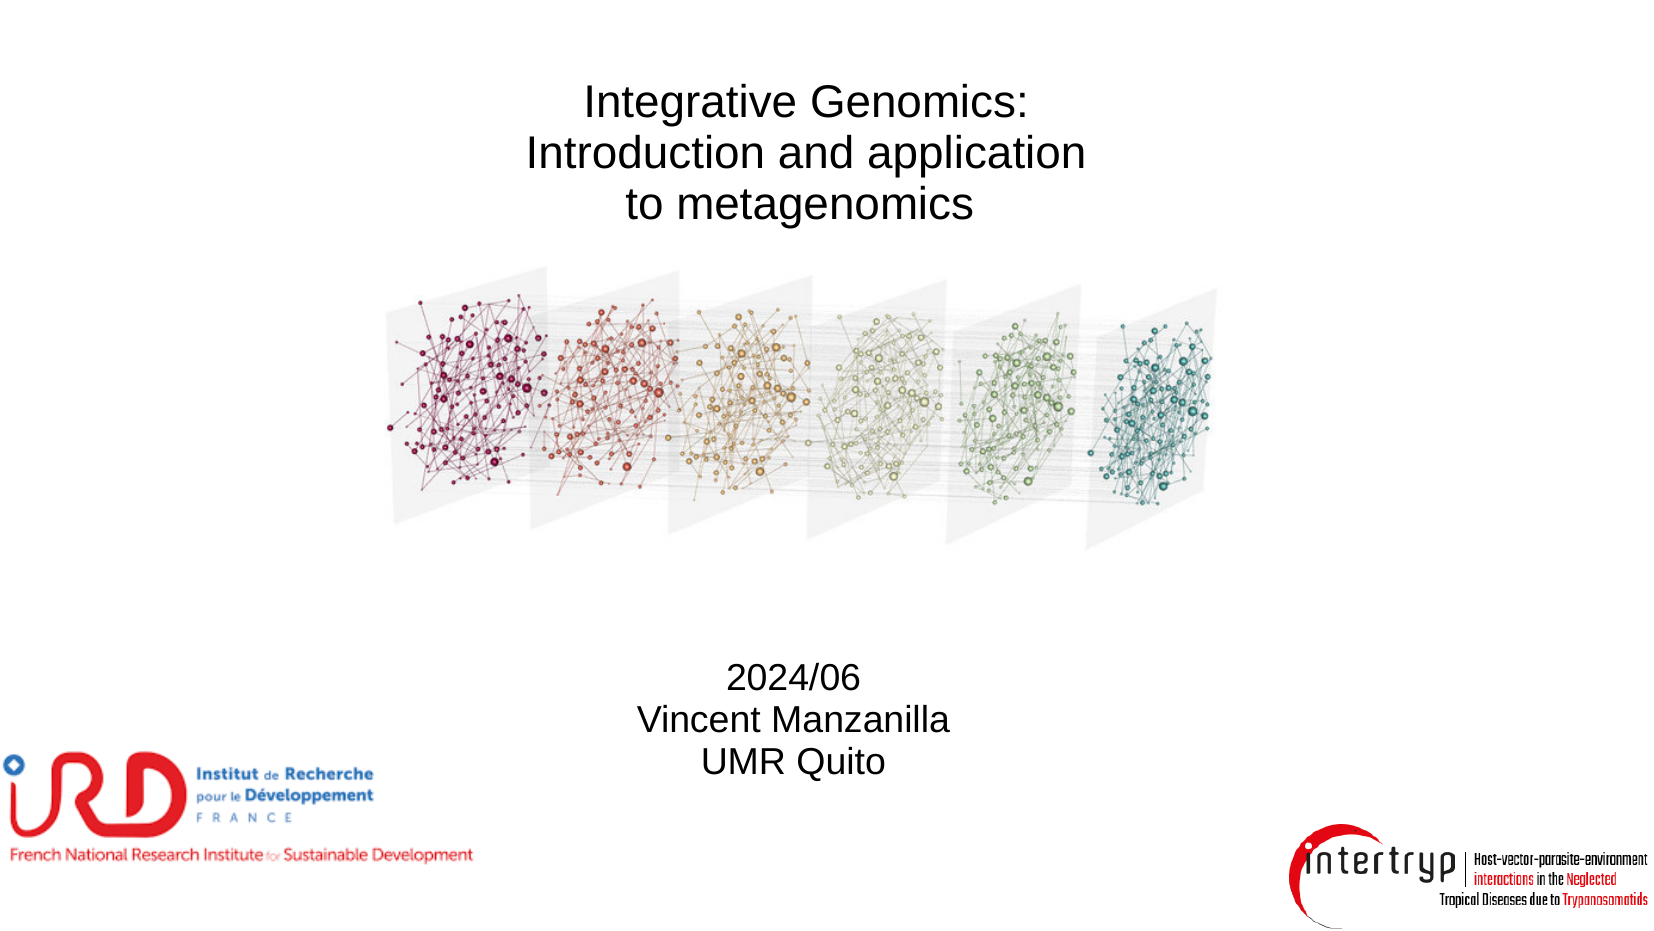

# Integrative Genomics: Introduction and application to metagenomics
2024/06
Vincent Manzanilla
UMR Quito